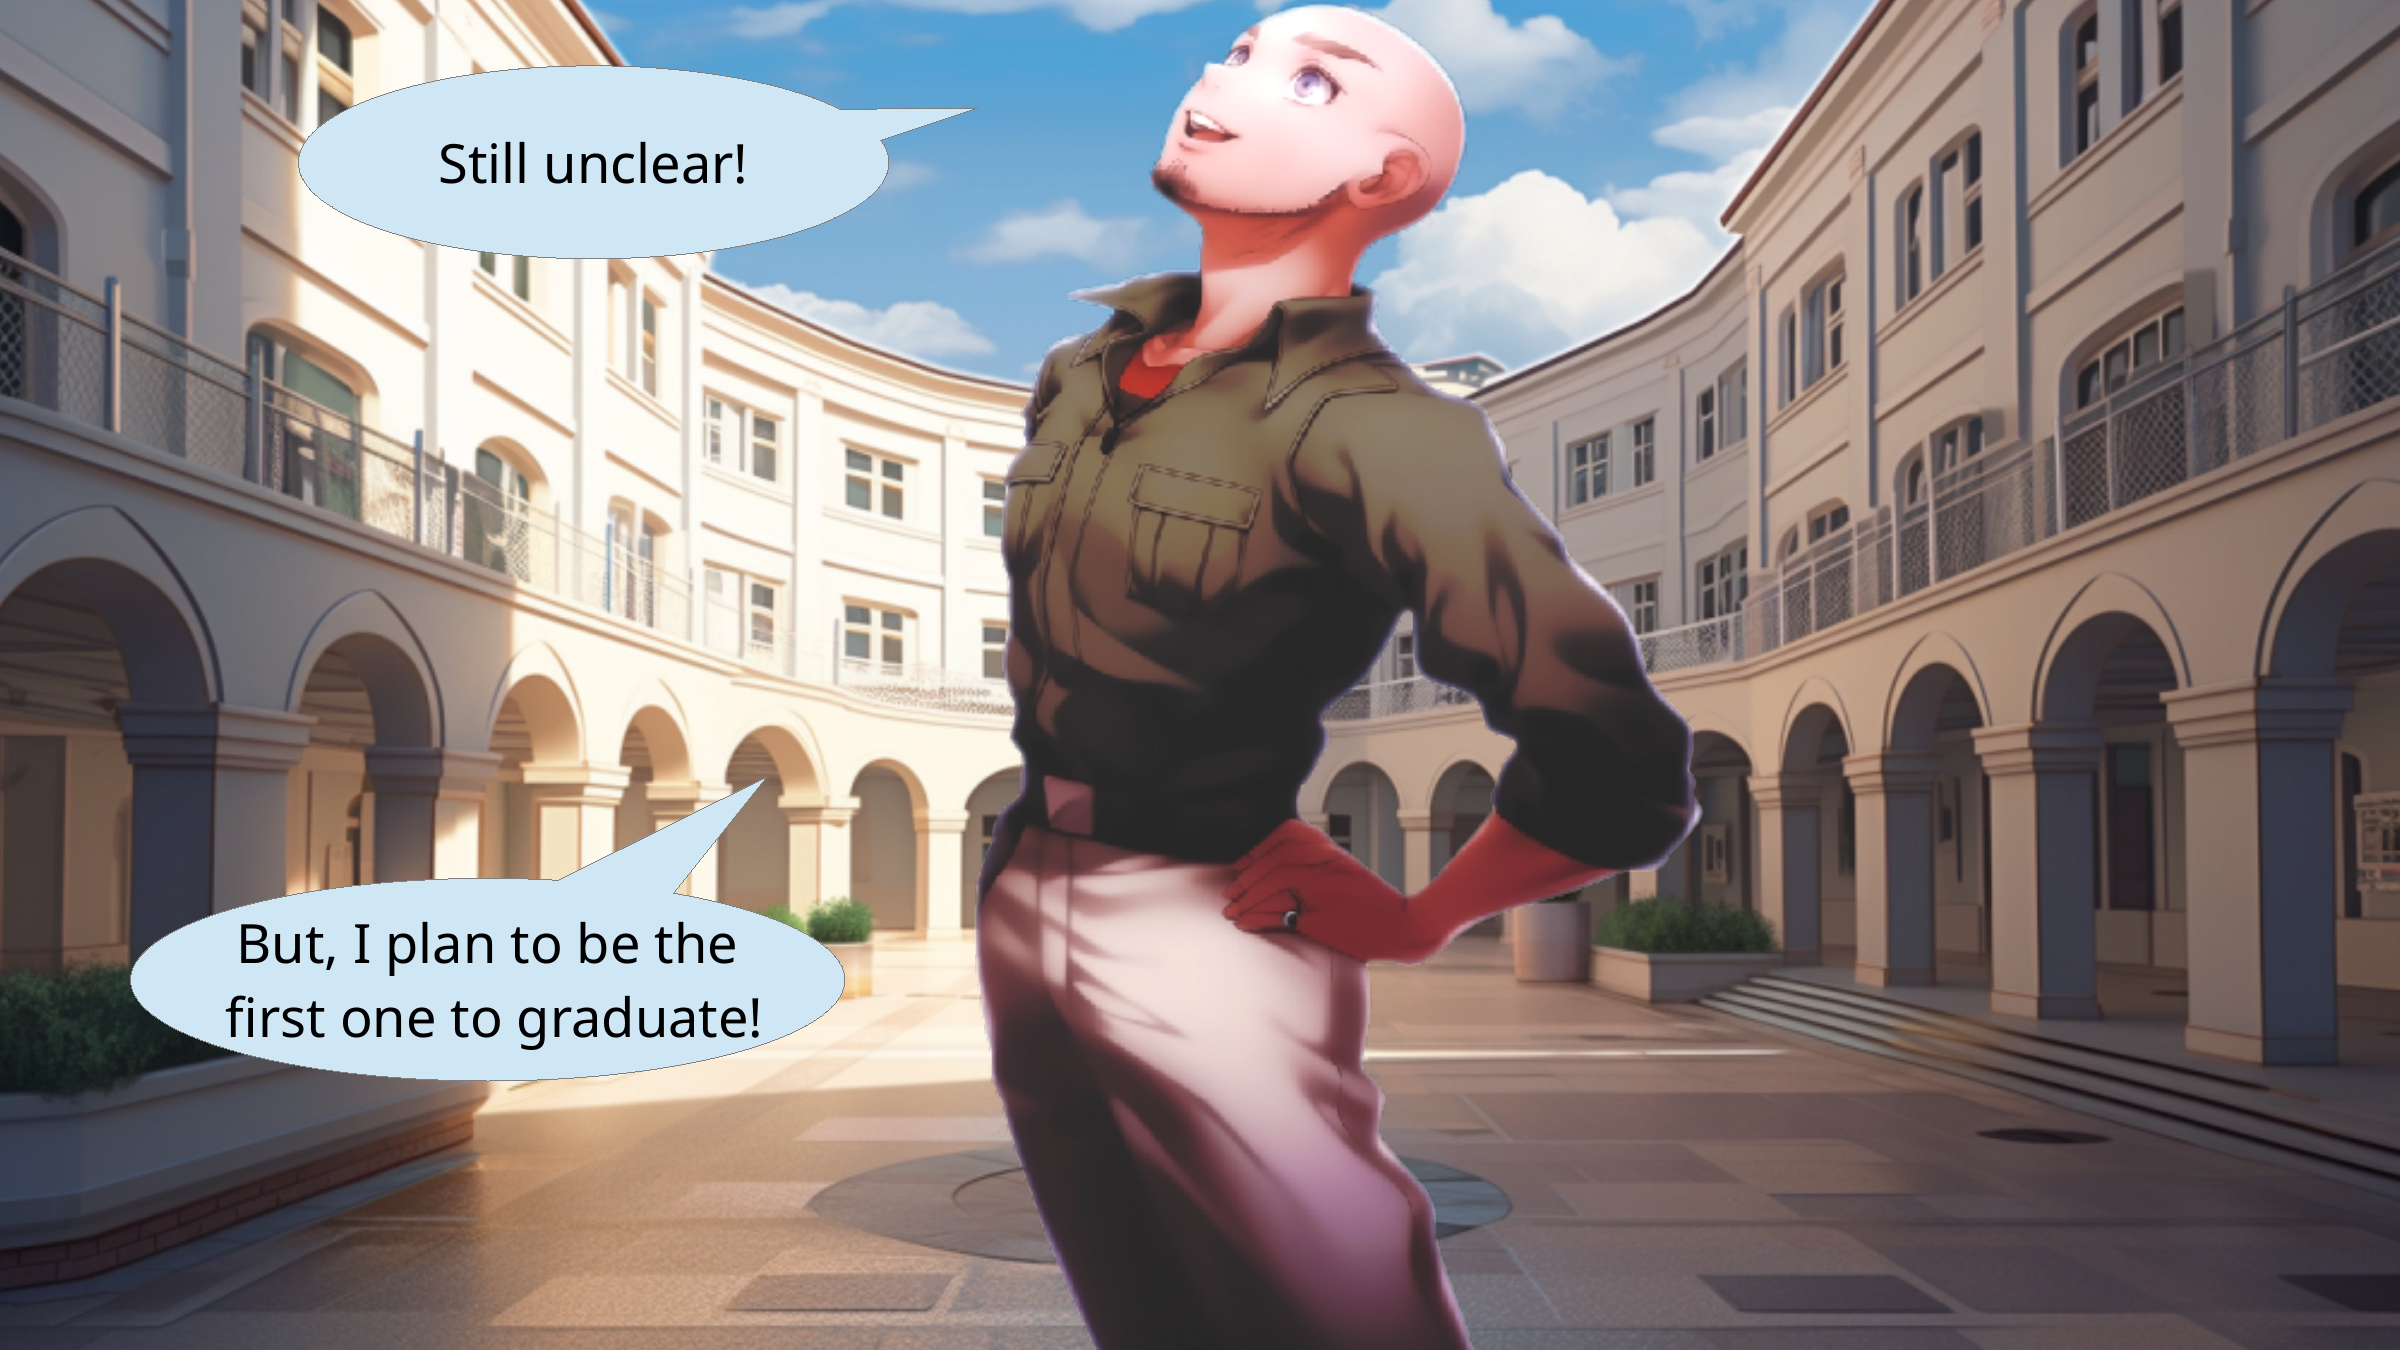

Still unclear!
But, I plan to be the
 first one to graduate!